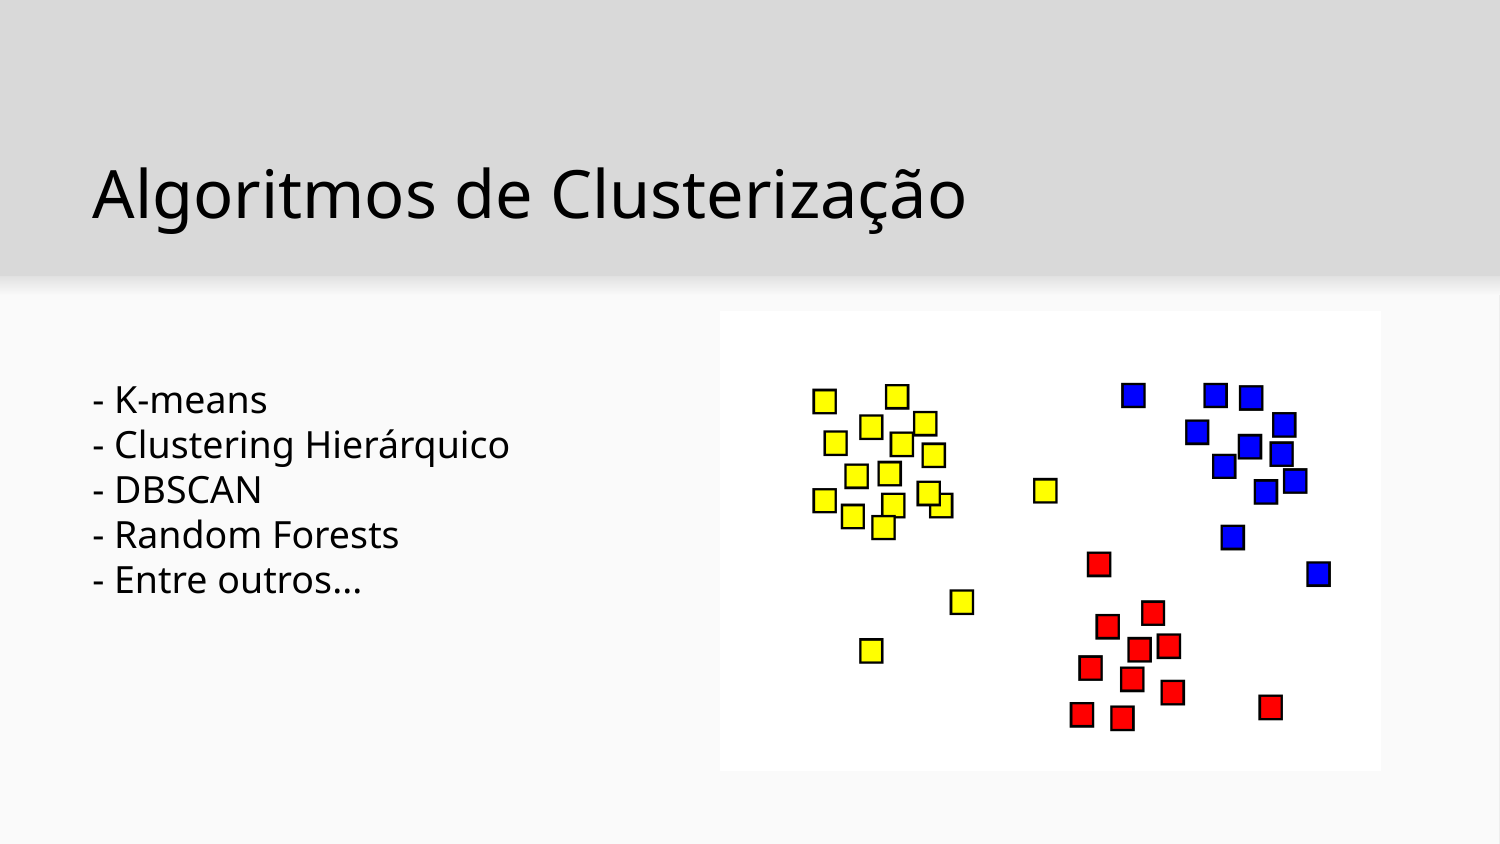

# Algoritmos de Clusterização
- K-means
- Clustering Hierárquico
- DBSCAN
- Random Forests
- Entre outros...